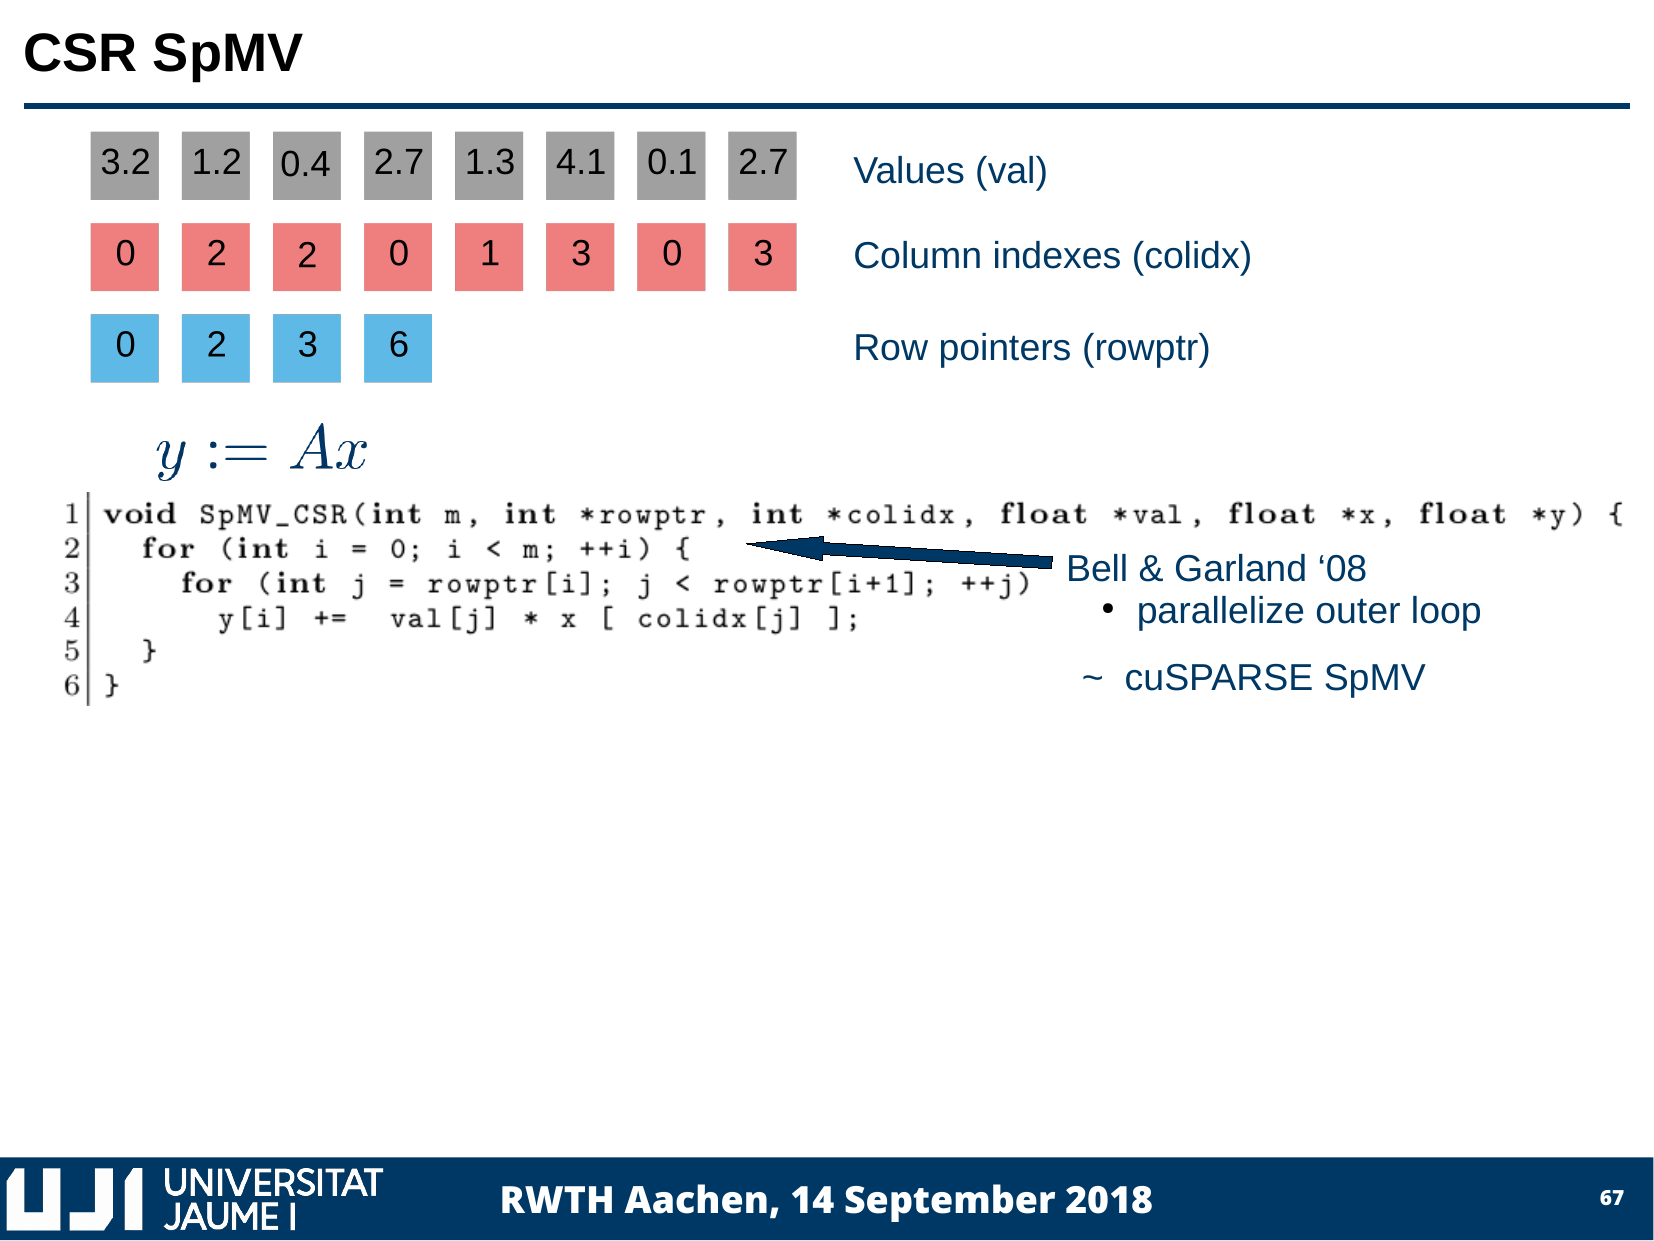

# CSR SpMV
Values (val)
Column indexes (colidx)
Row pointers (rowptr)
Bell & Garland ‘08
parallelize outer loop
~ cuSPARSE SpMV
RWTH Aachen, 14 September 2018
67